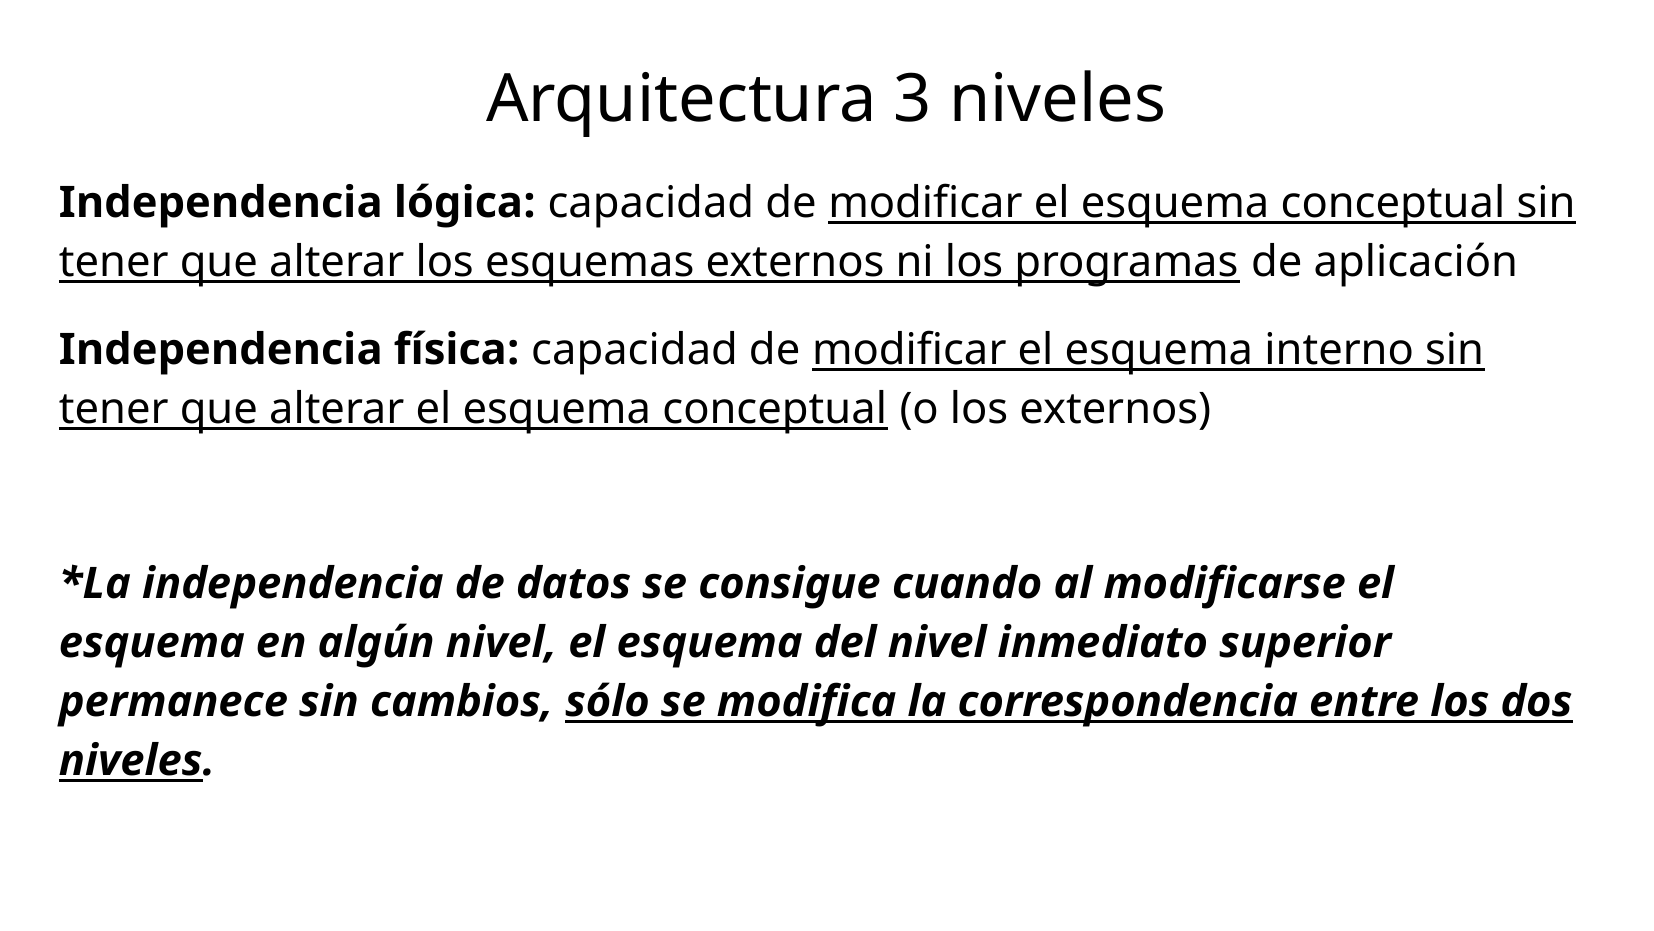

# Arquitectura 3 niveles
Independencia lógica: capacidad de modificar el esquema conceptual sin tener que alterar los esquemas externos ni los programas de aplicación
Independencia física: capacidad de modificar el esquema interno sin tener que alterar el esquema conceptual (o los externos)
*La independencia de datos se consigue cuando al modificarse el esquema en algún nivel, el esquema del nivel inmediato superior permanece sin cambios, sólo se modifica la correspondencia entre los dos niveles.